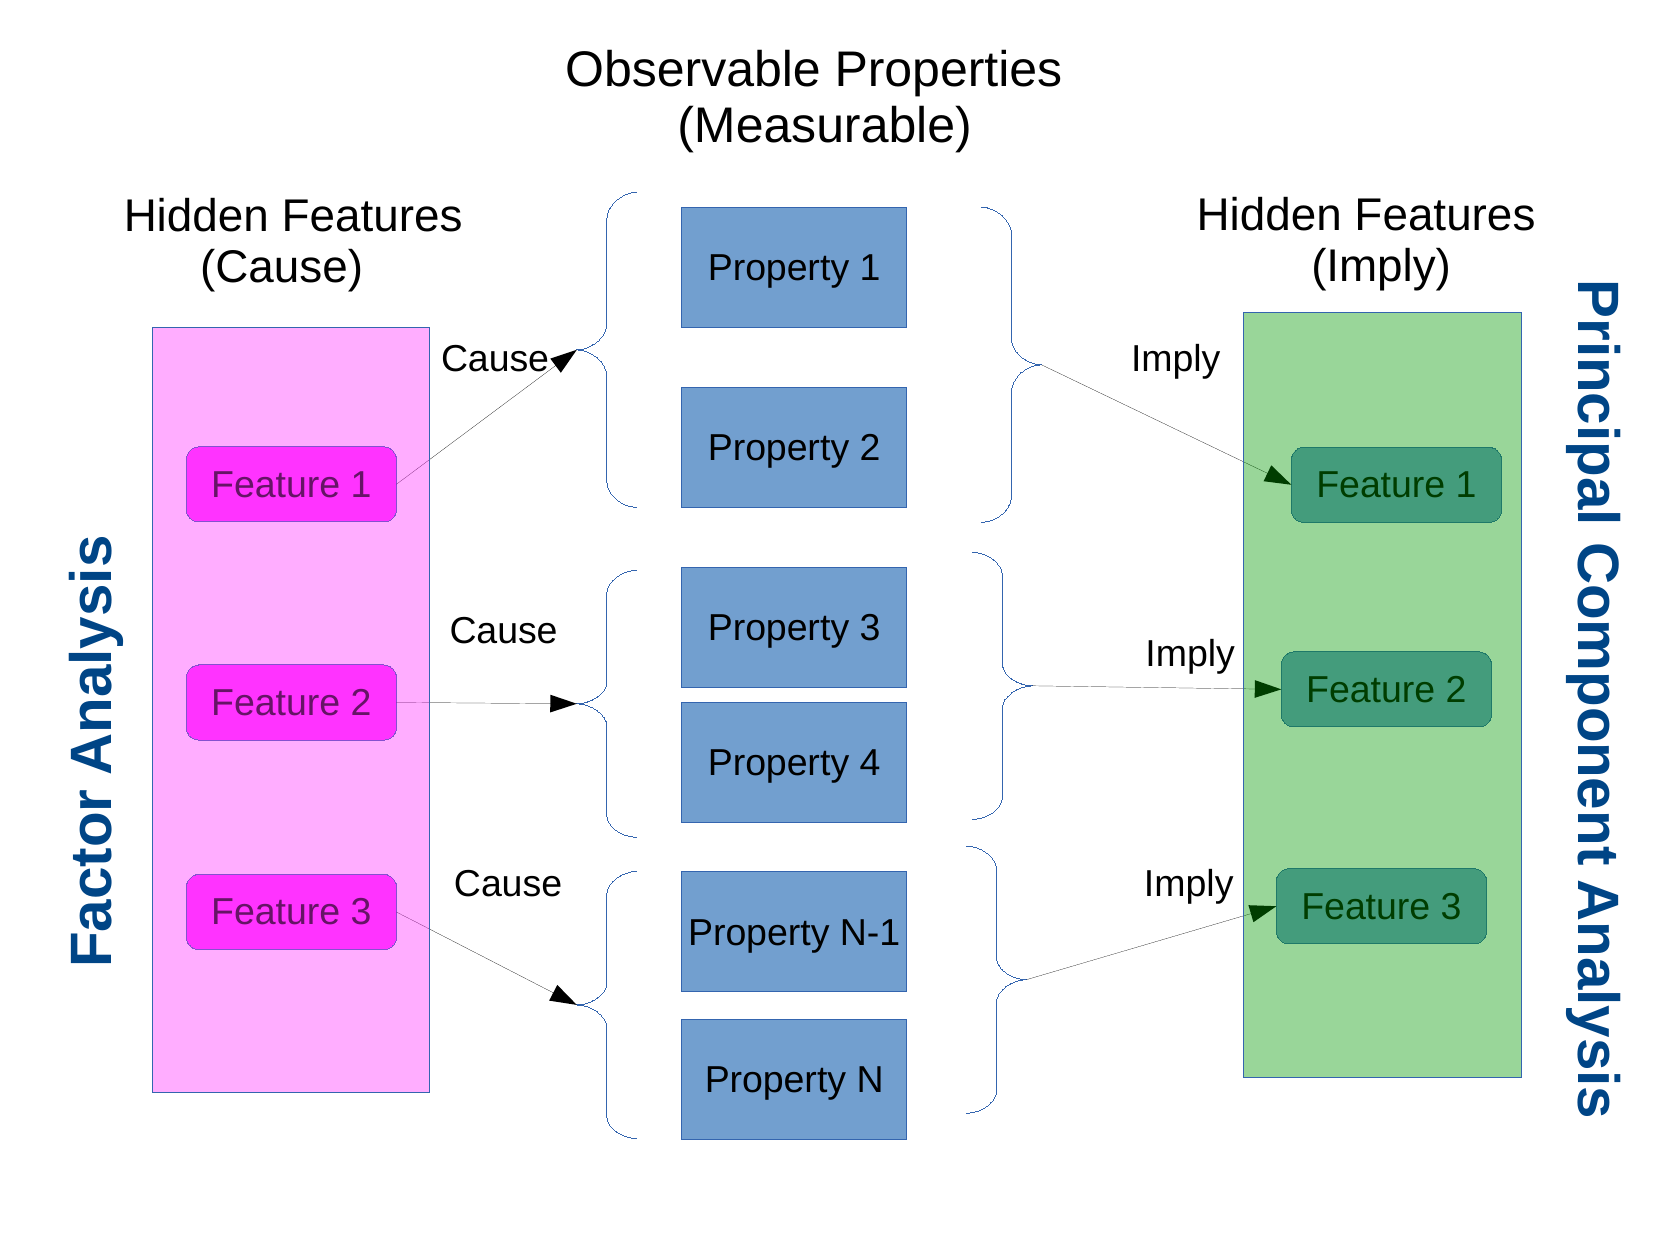

Observable Properties
 (Measurable)
Hidden Features
 (Imply)
Hidden Features
 (Cause)
Property 1
Cause
Imply
Property 2
Feature 1
Feature 1
Property 3
Cause
Imply
Feature 2
Feature 2
Principal Component Analysis
Factor Analysis
Property 4
Cause
Imply
Feature 3
Property N-1
Feature 3
Property N